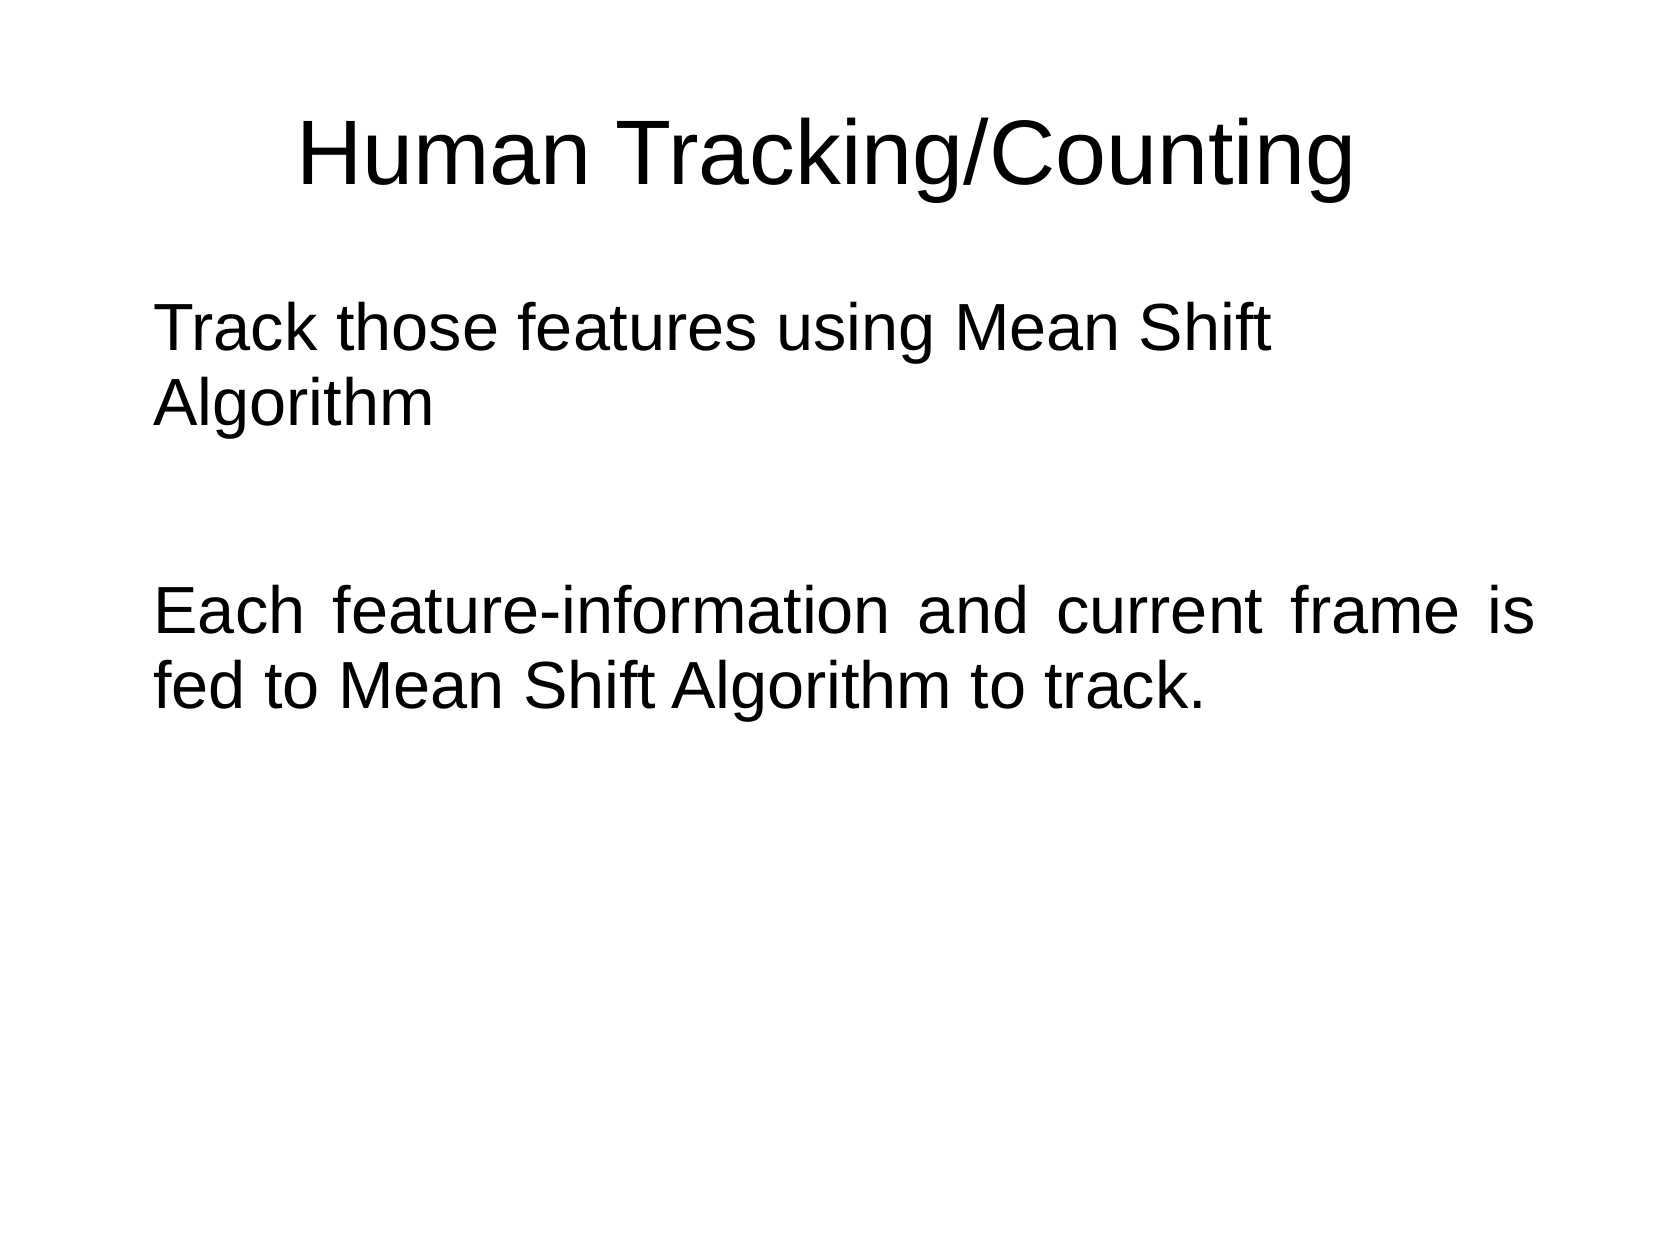

# Human Tracking/Counting
Track those features using Mean Shift Algorithm
Each feature-information and current frame is fed to Mean Shift Algorithm to track.